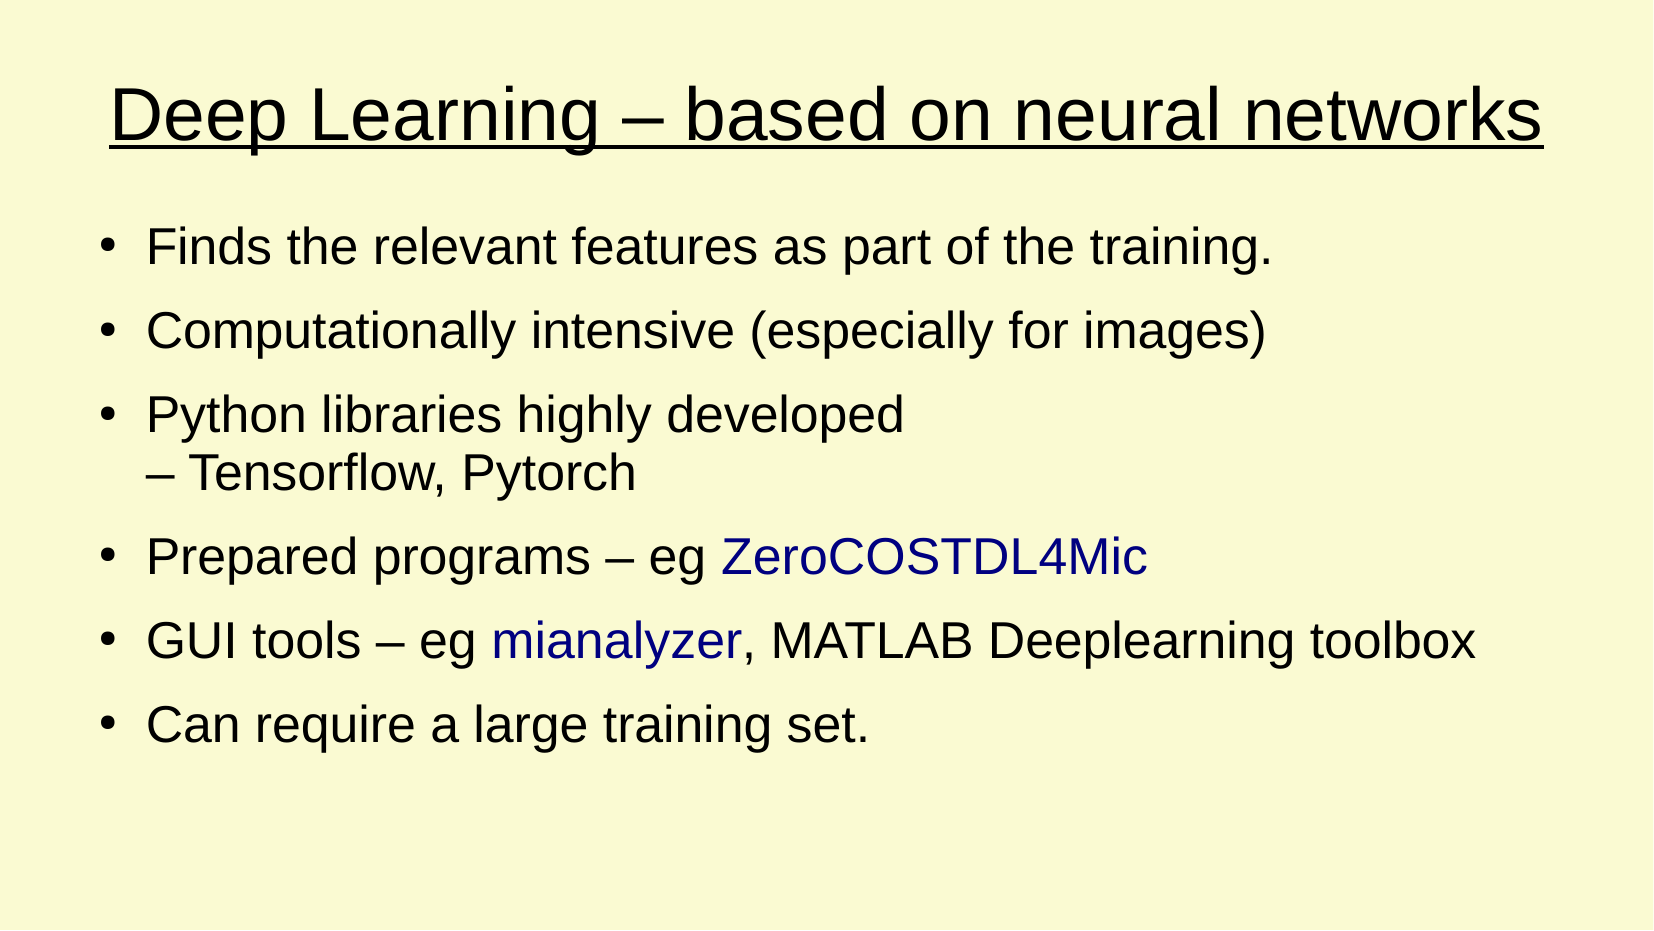

# Deep Learning – based on neural networks
Finds the relevant features as part of the training.
Computationally intensive (especially for images)
Python libraries highly developed
– Tensorflow, Pytorch
Prepared programs – eg ZeroCOSTDL4Mic
GUI tools – eg mianalyzer, MATLAB Deeplearning toolbox
Can require a large training set.